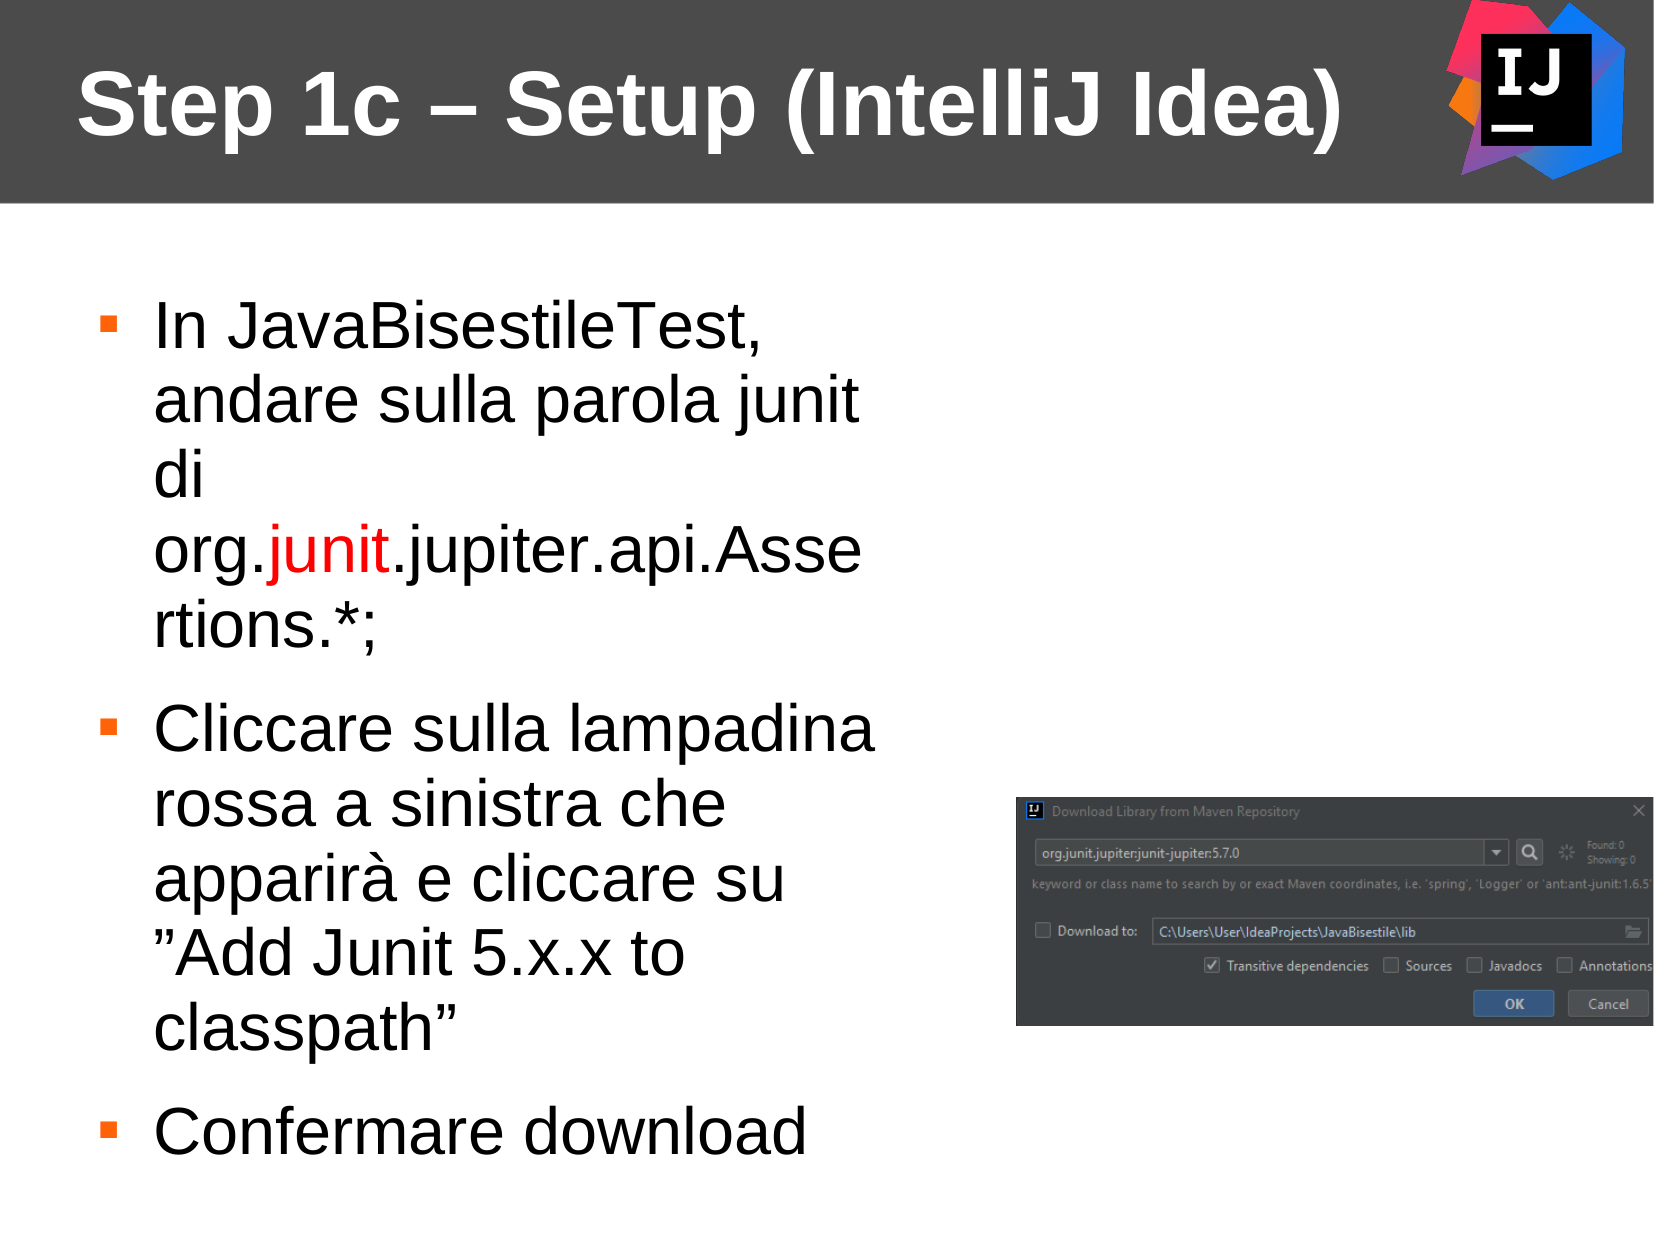

# Step 1c – Setup (IntelliJ Idea)
In JavaBisestileTest, andare sulla parola junit di org.junit.jupiter.api.Assertions.*;
Cliccare sulla lampadina rossa a sinistra che apparirà e cliccare su ”Add Junit 5.x.x to classpath”
Confermare download